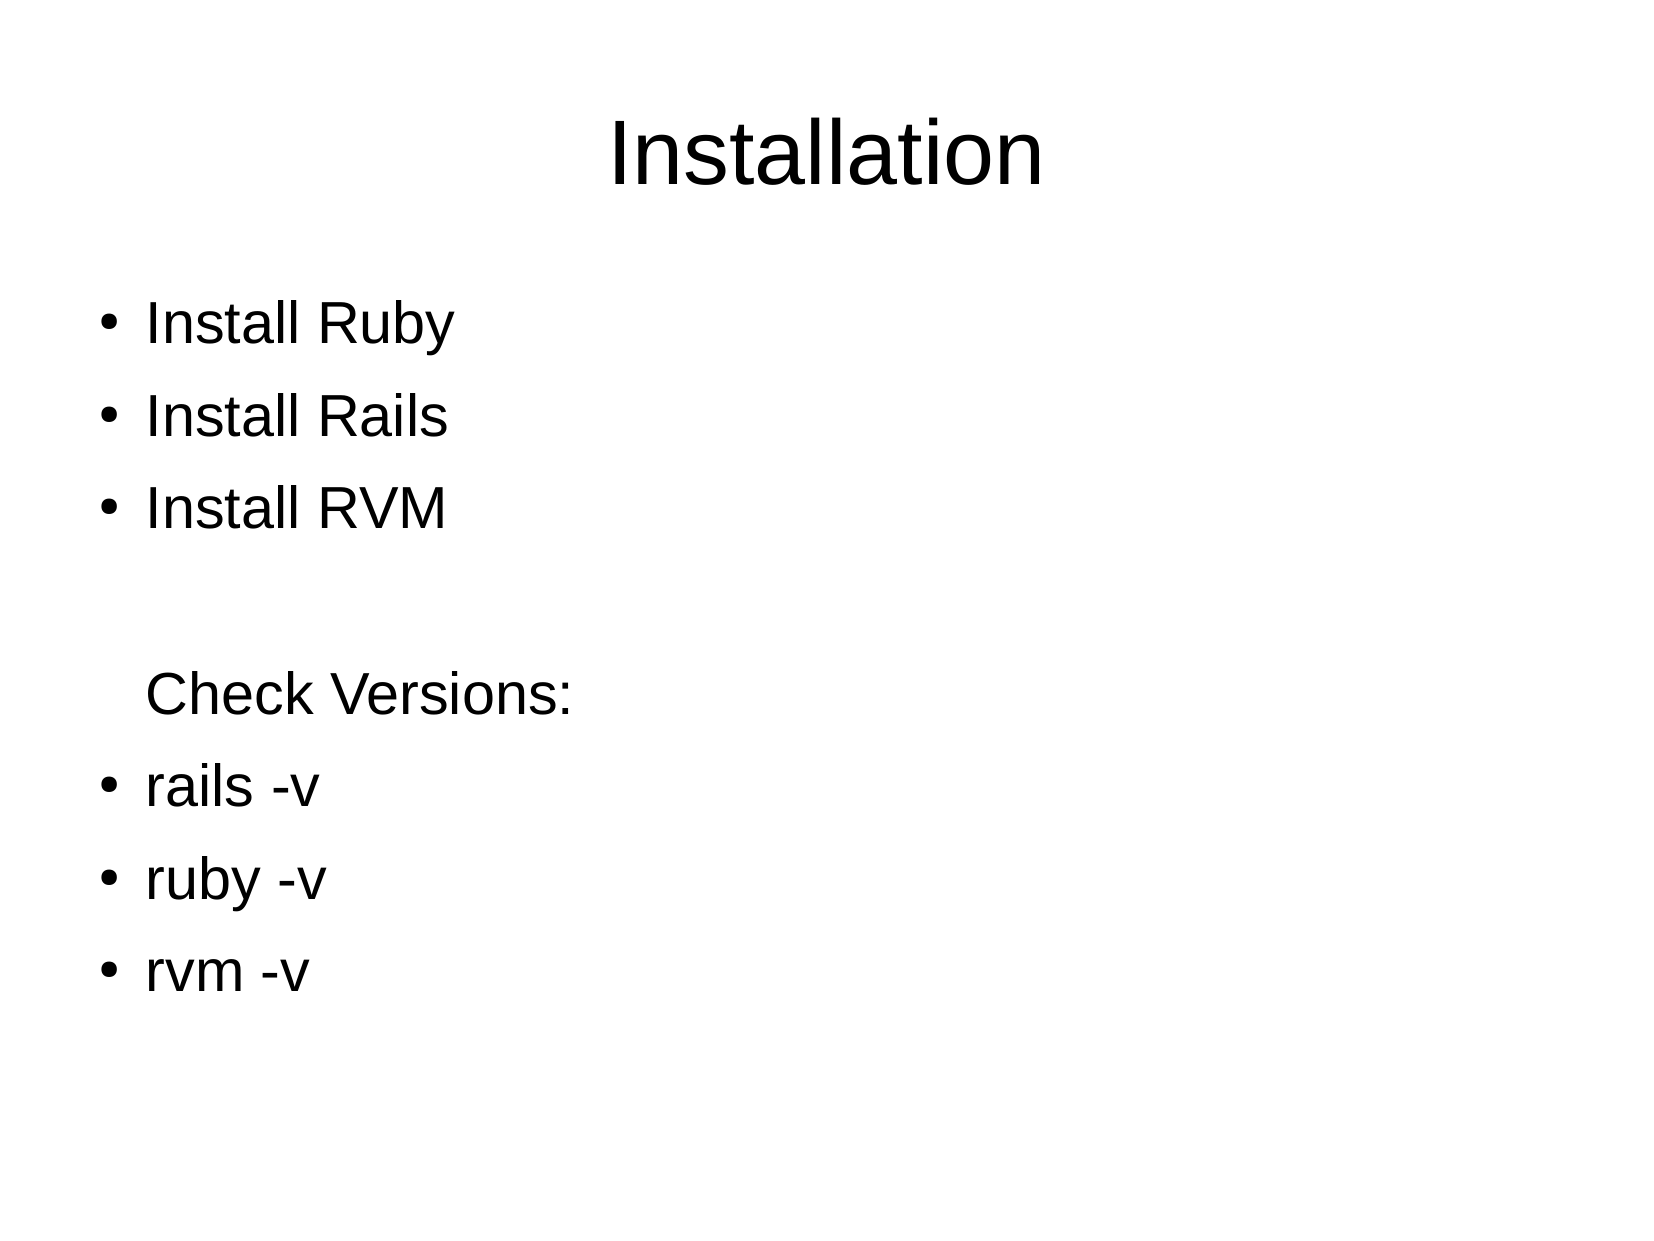

# Installation
Install Ruby
Install Rails
Install RVM
Check Versions:
rails -v
ruby -v
rvm -v